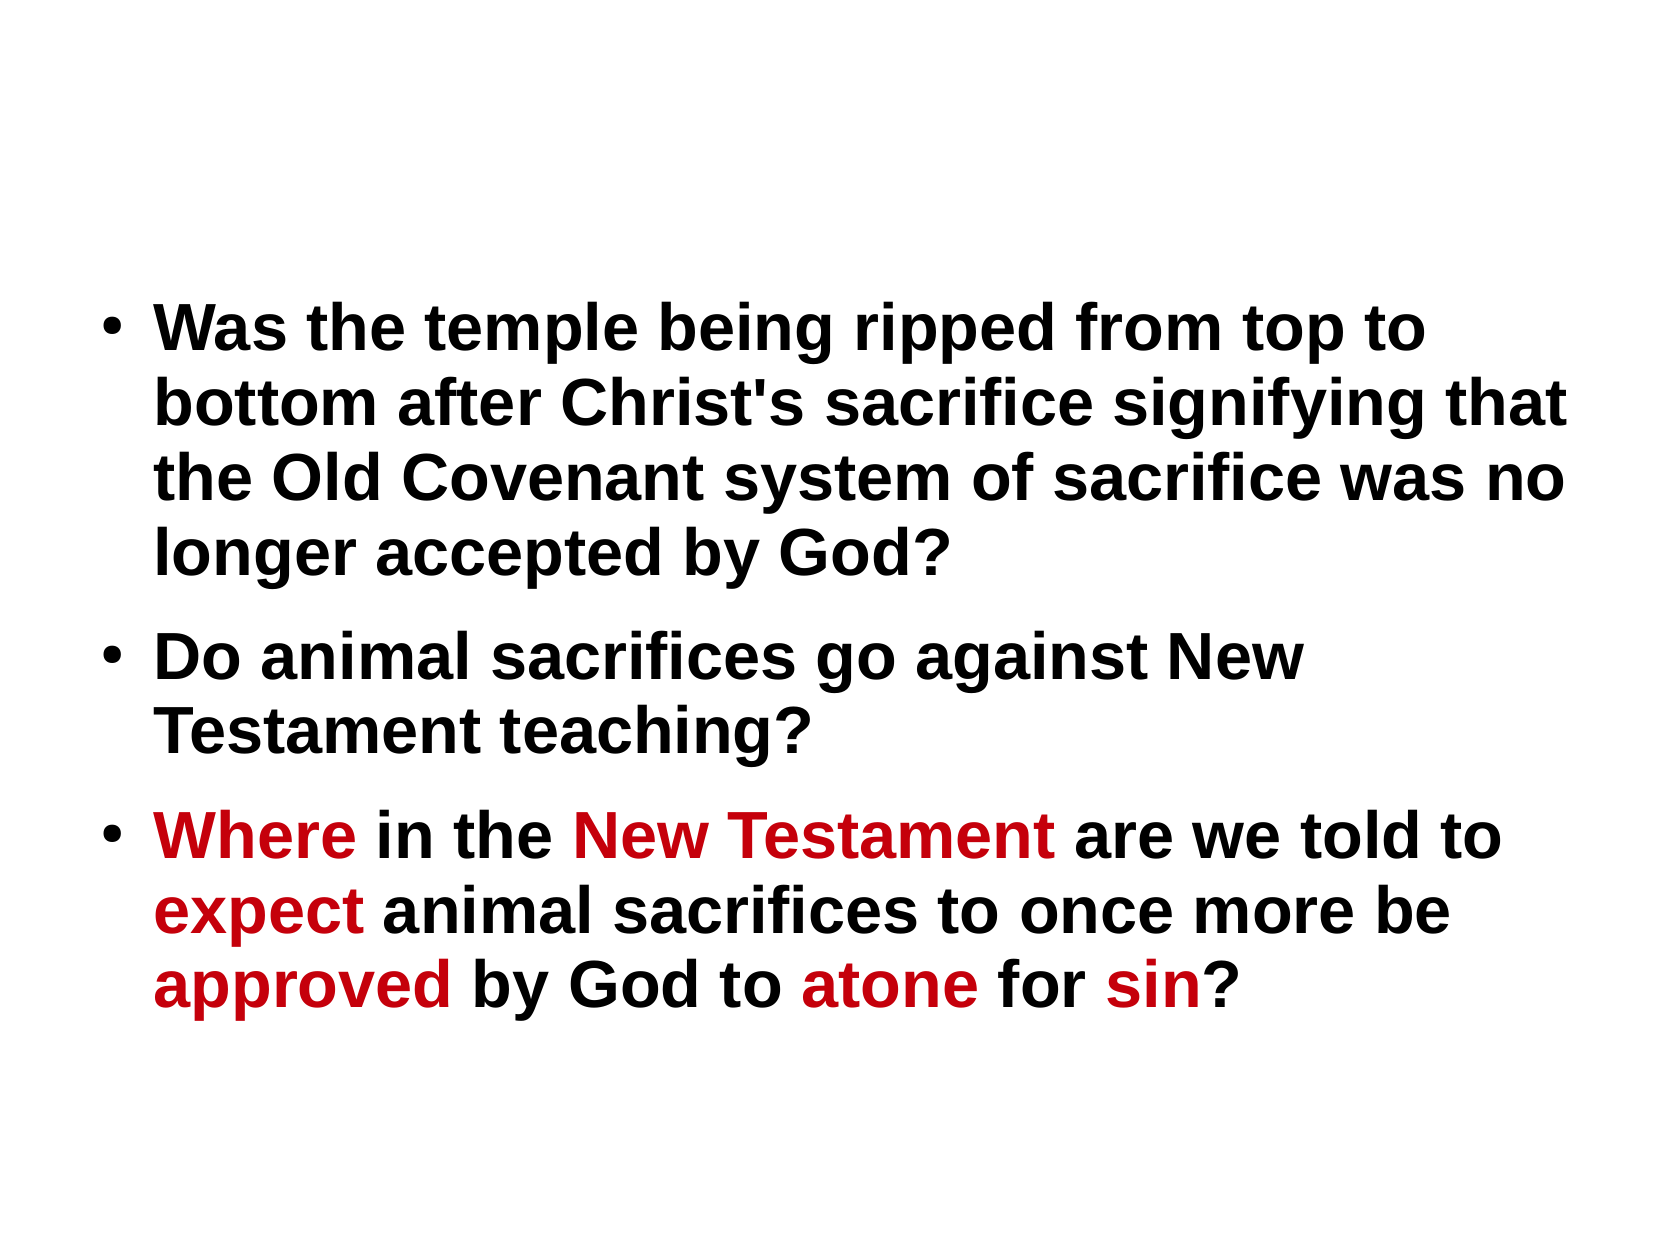

#
Was the temple being ripped from top to bottom after Christ's sacrifice signifying that the Old Covenant system of sacrifice was no longer accepted by God?
Do animal sacrifices go against New Testament teaching?
Where in the New Testament are we told to expect animal sacrifices to once more be approved by God to atone for sin?